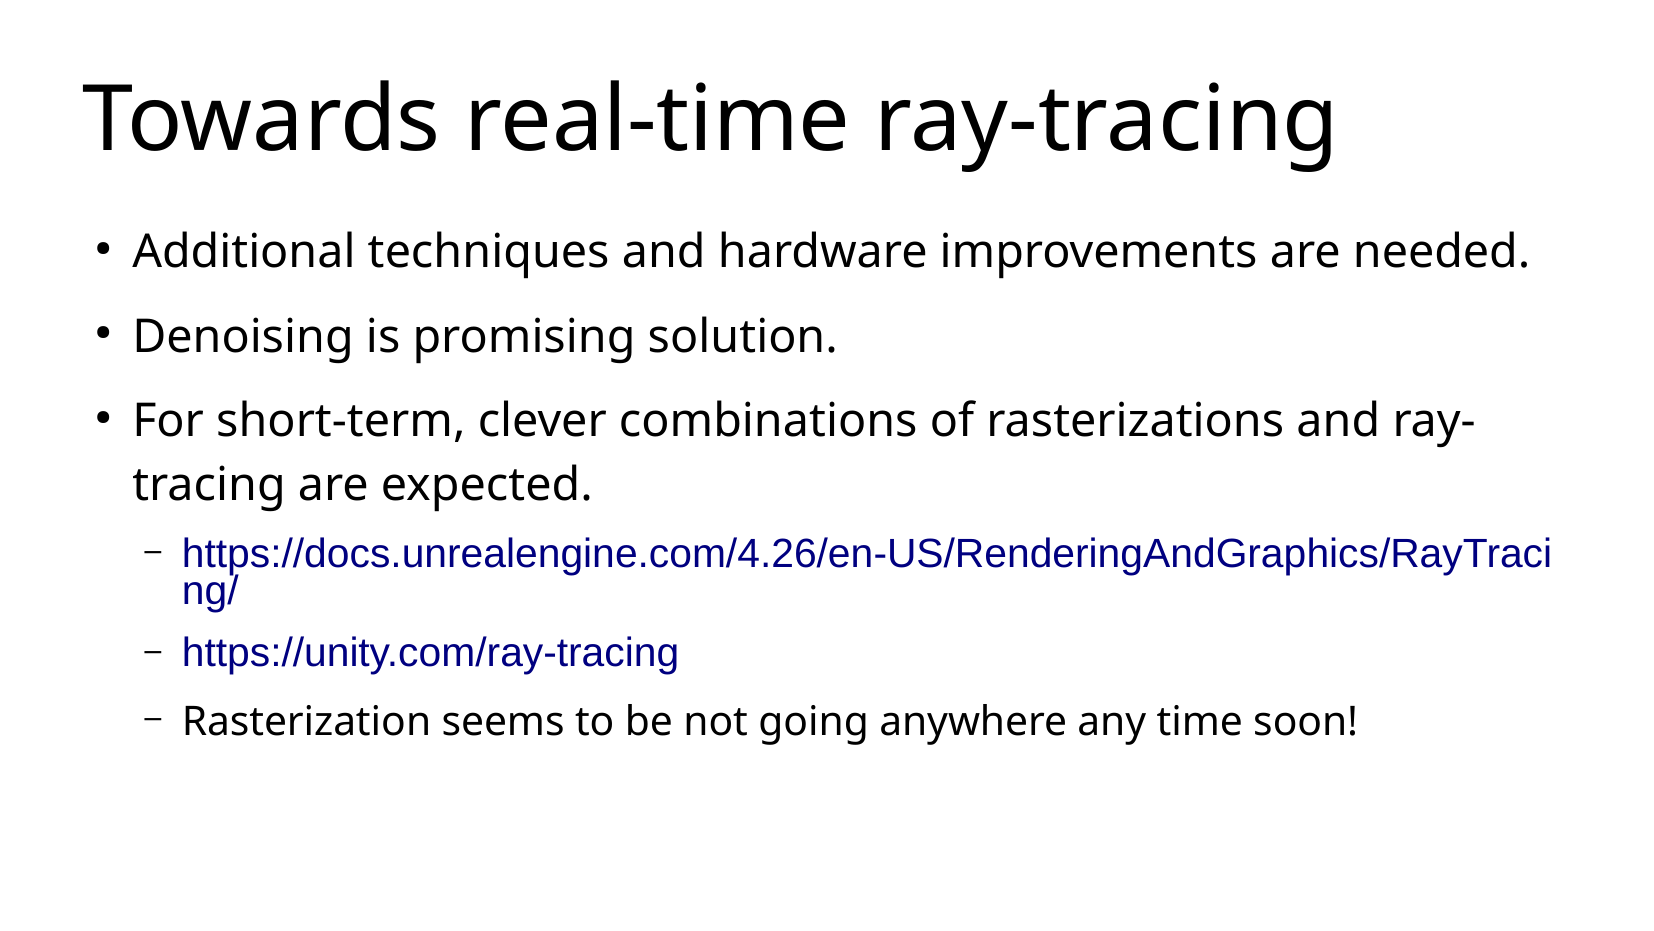

# Towards real-time ray-tracing
Additional techniques and hardware improvements are needed.
Denoising is promising solution.
For short-term, clever combinations of rasterizations and ray-tracing are expected.
https://docs.unrealengine.com/4.26/en-US/RenderingAndGraphics/RayTracing/
https://unity.com/ray-tracing
Rasterization seems to be not going anywhere any time soon!